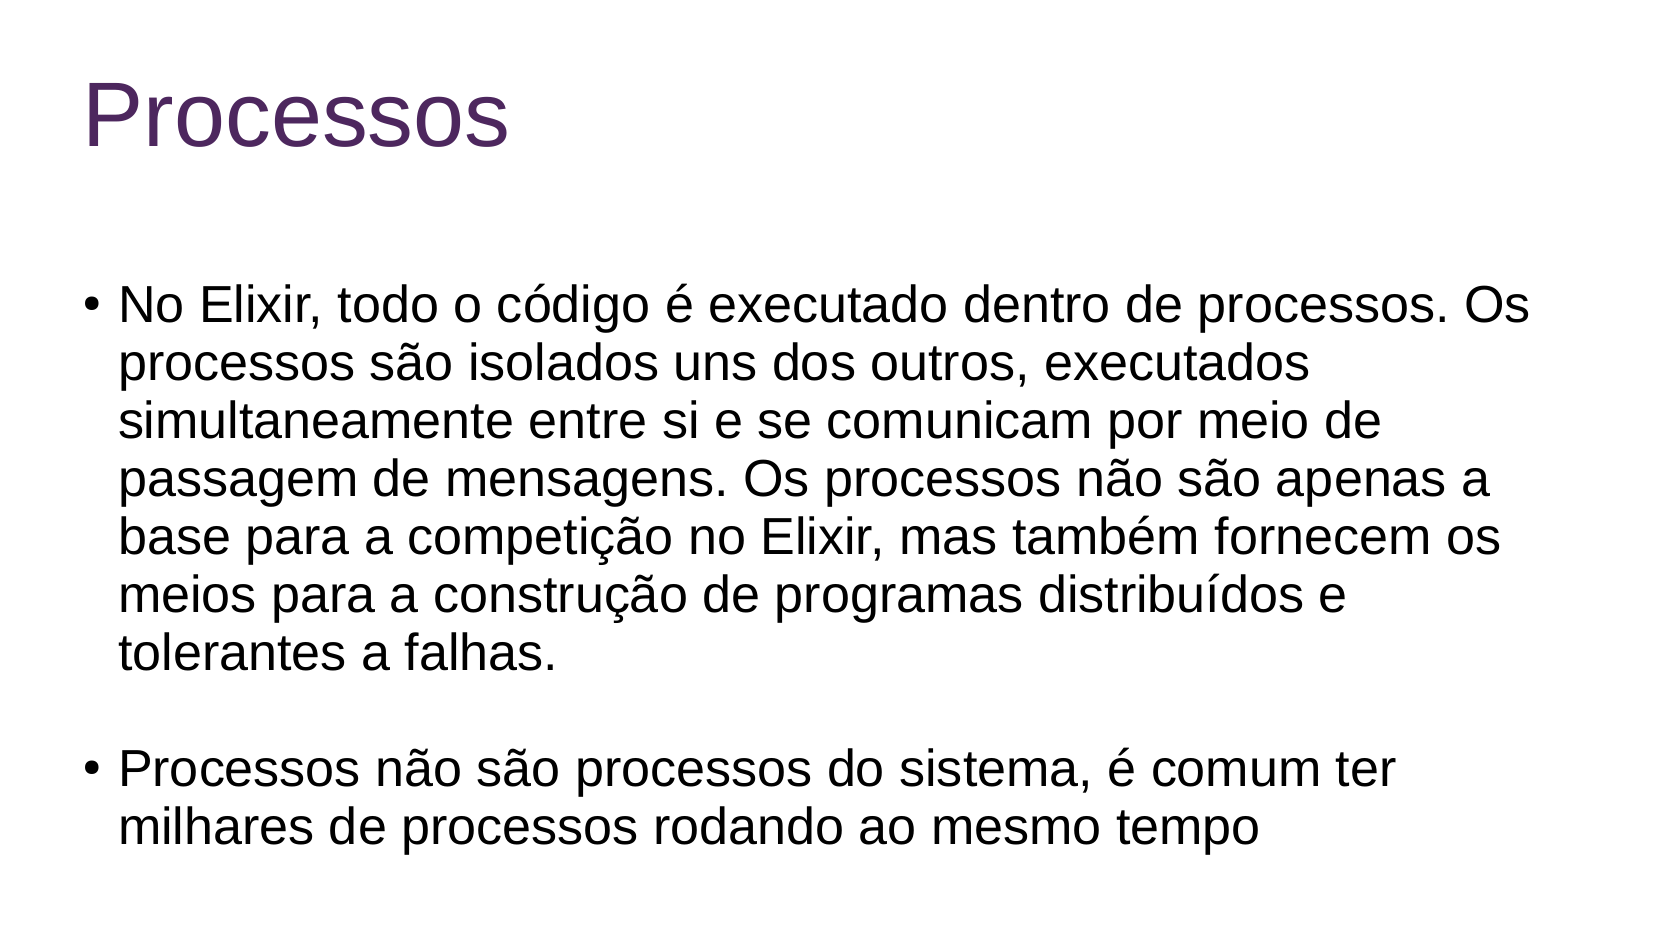

# Processos
No Elixir, todo o código é executado dentro de processos. Os processos são isolados uns dos outros, executados simultaneamente entre si e se comunicam por meio de passagem de mensagens. Os processos não são apenas a base para a competição no Elixir, mas também fornecem os meios para a construção de programas distribuídos e tolerantes a falhas.
Processos não são processos do sistema, é comum ter milhares de processos rodando ao mesmo tempo